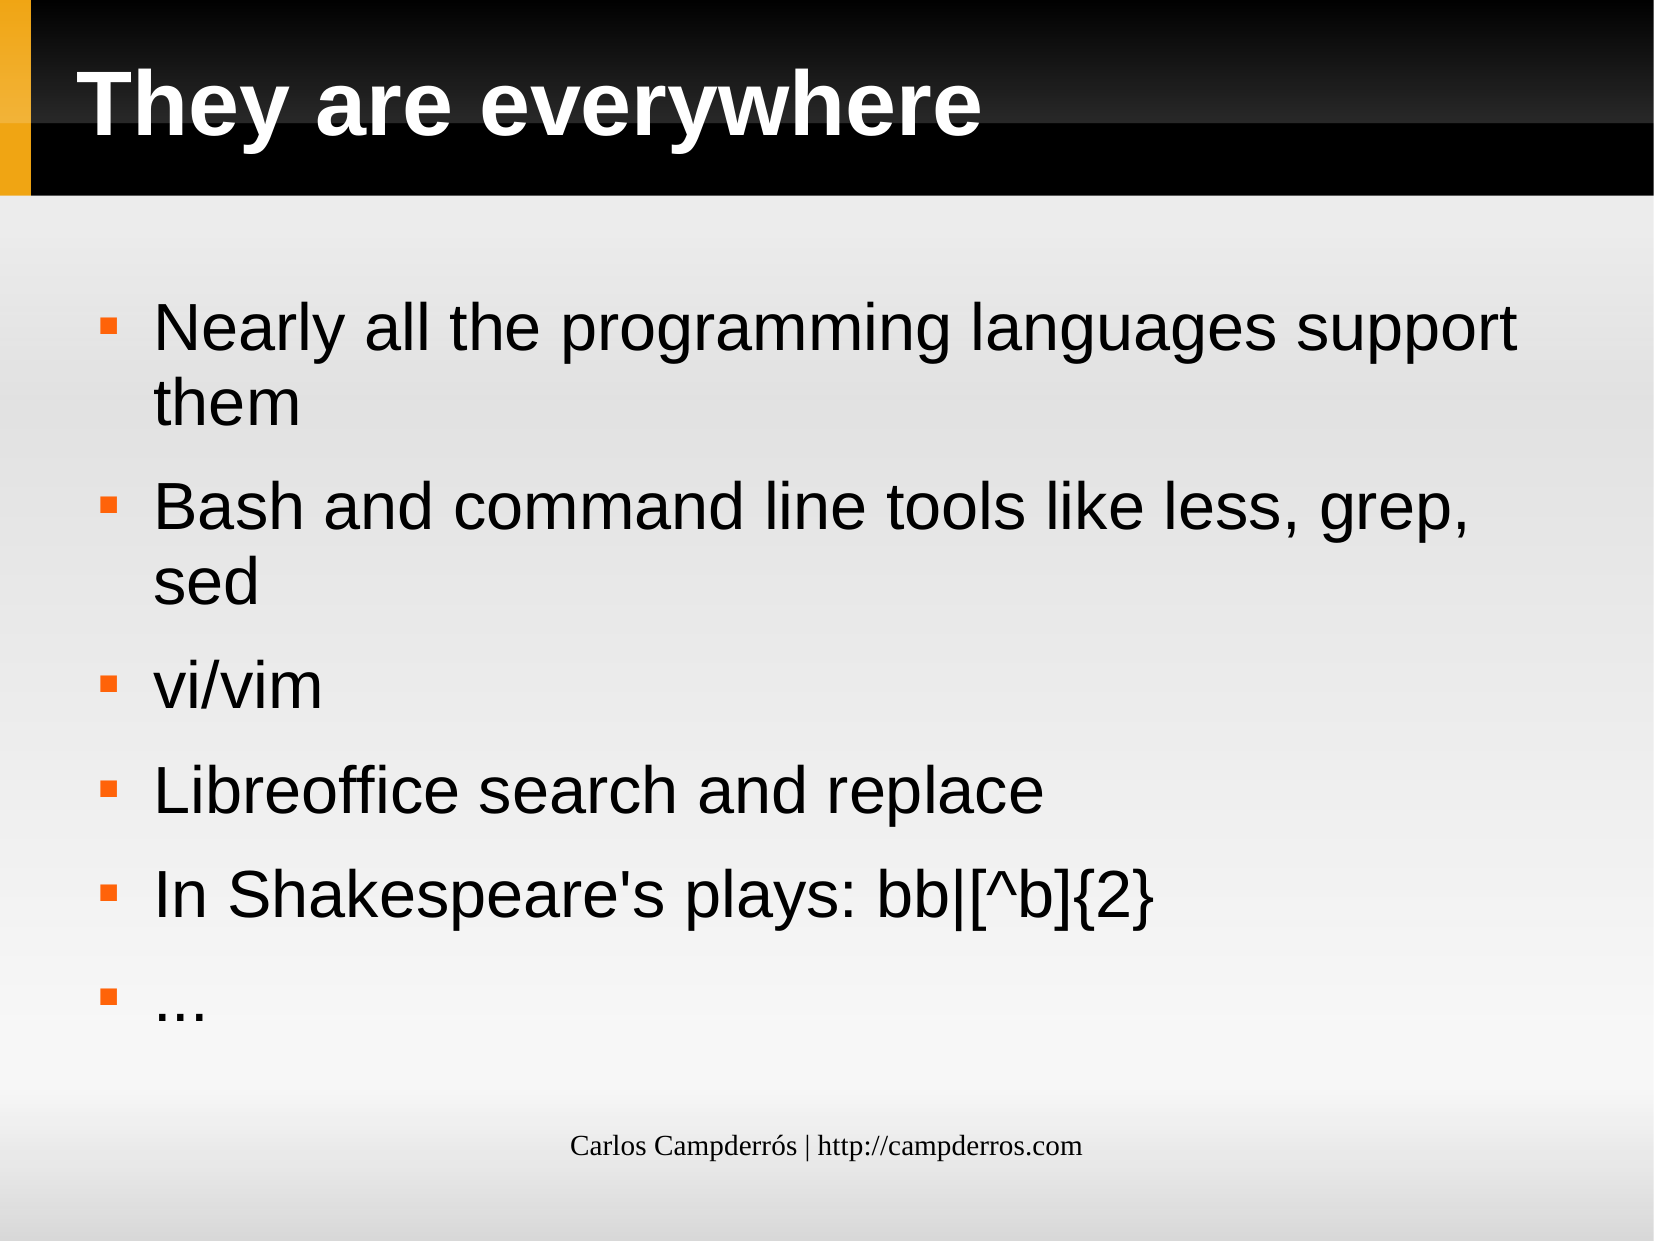

# They are everywhere
Nearly all the programming languages support them
Bash and command line tools like less, grep, sed
vi/vim
Libreoffice search and replace
In Shakespeare's plays: bb|[^b]{2}
...
Carlos Campderrós | http://campderros.com